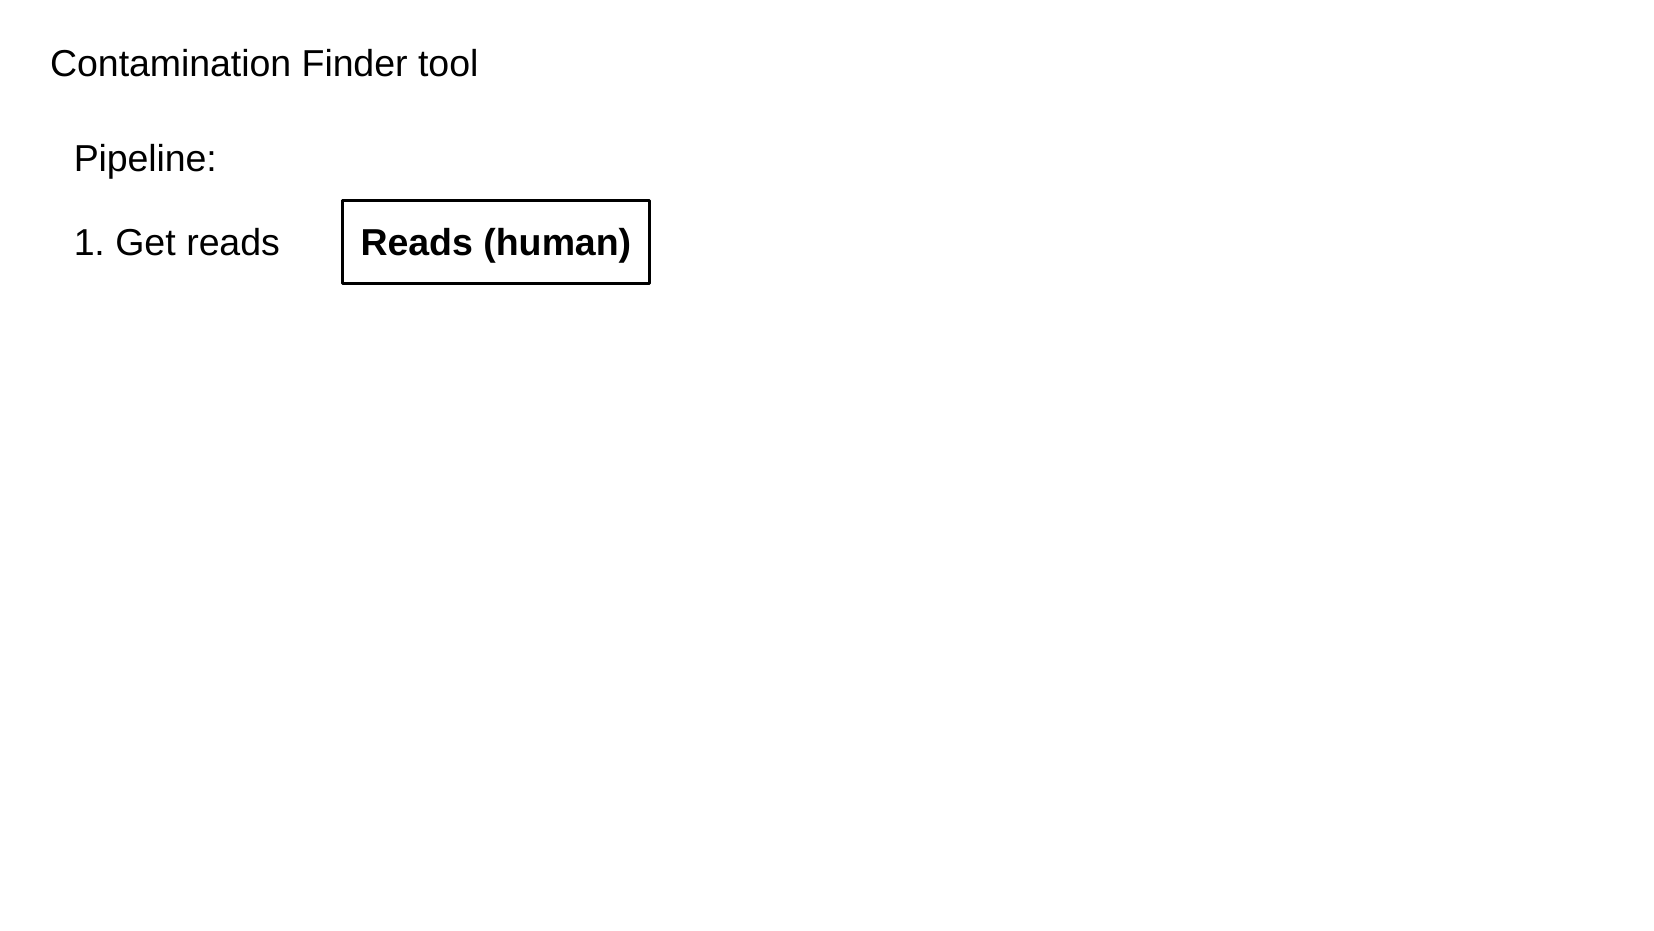

Contamination Finder tool
Pipeline:
1. Get reads
Reads (human)